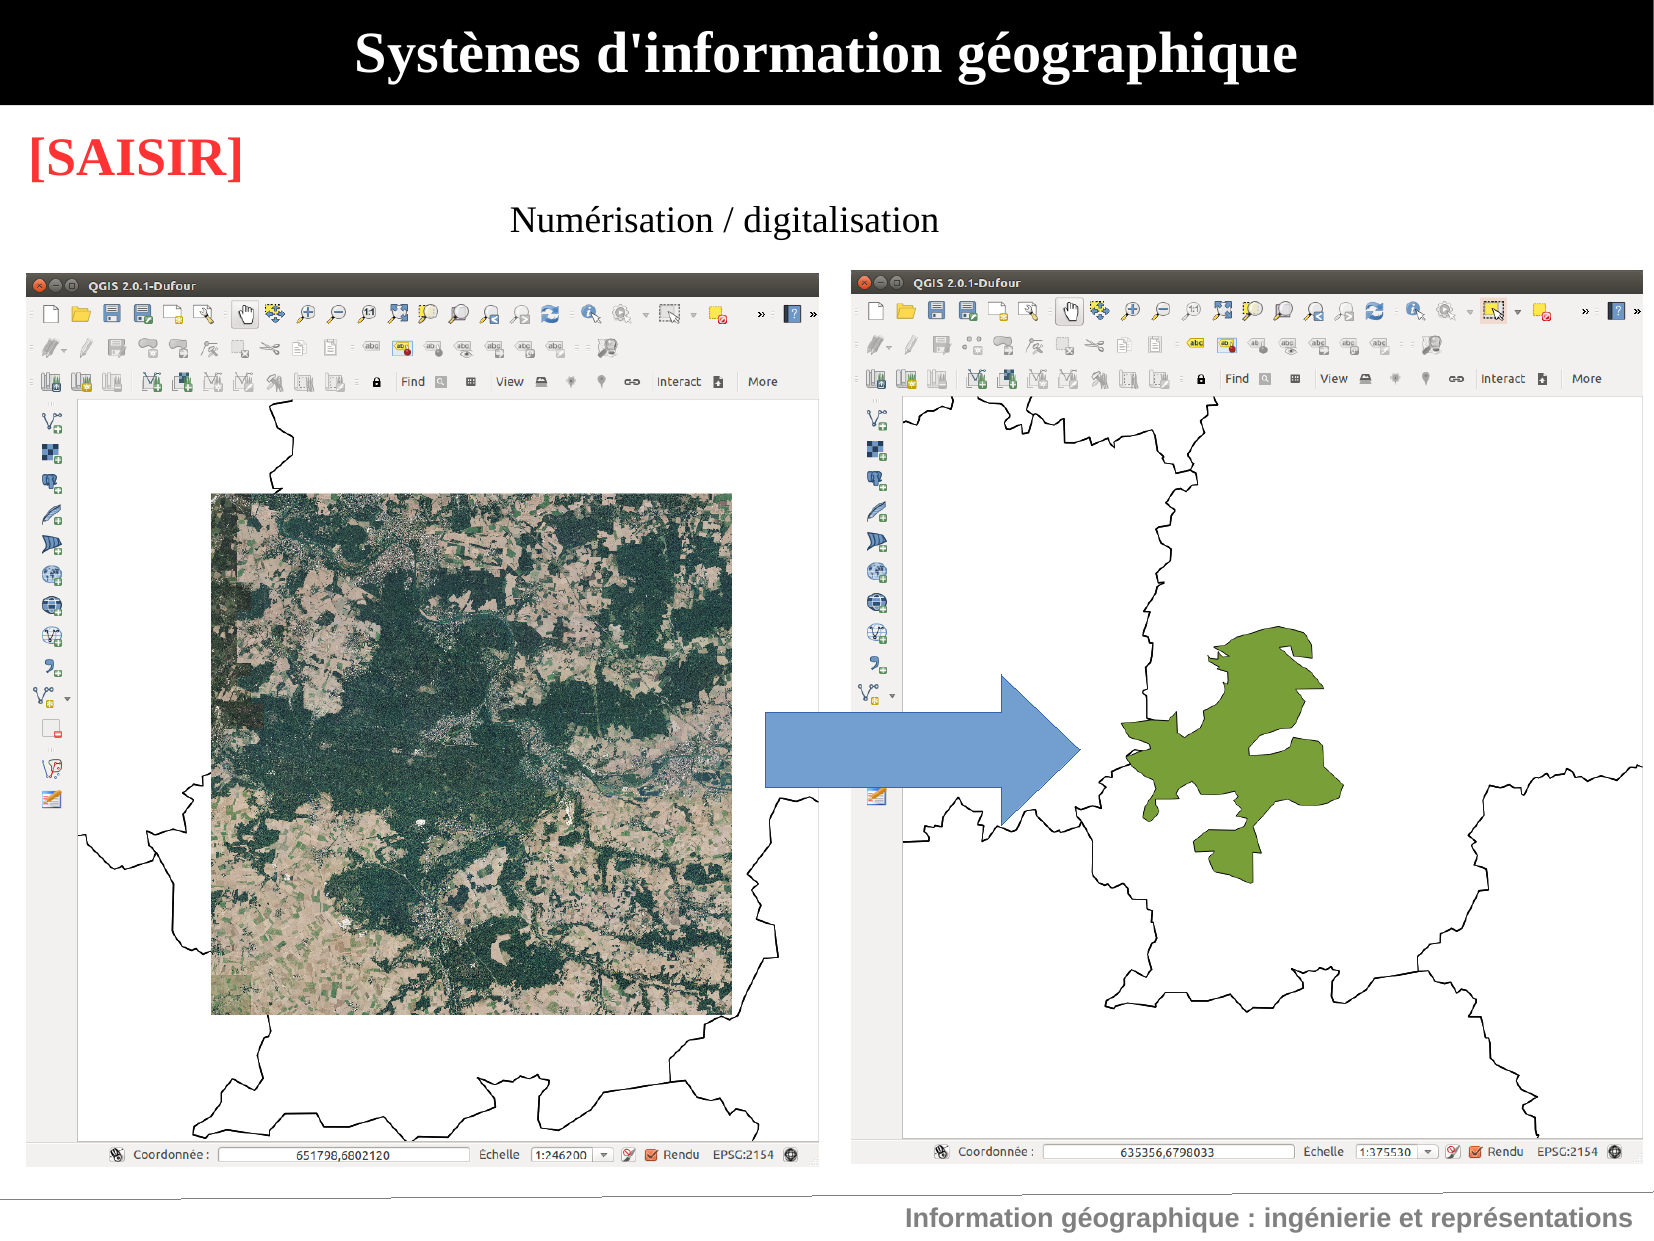

# Systèmes d'information géographique
[SAISIR]
Numérisation / digitalisation